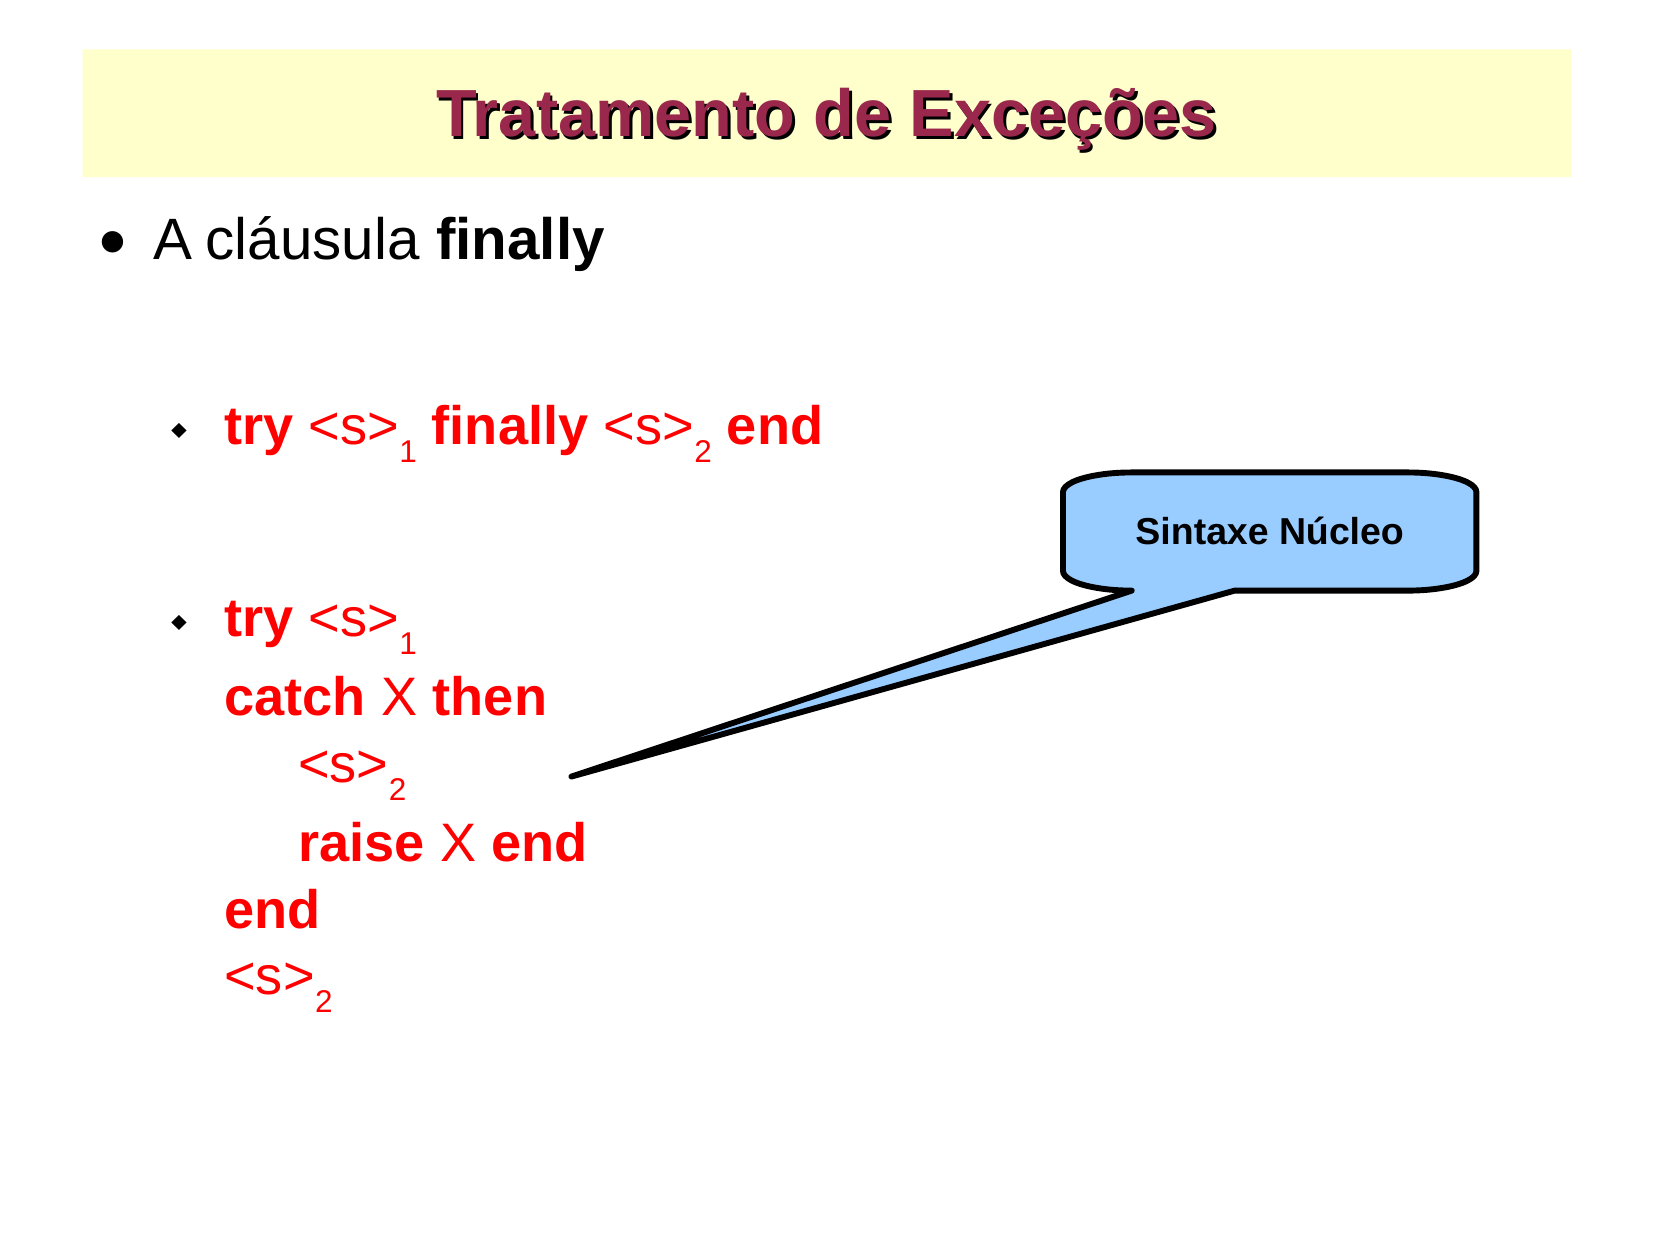

# Tratamento de Exceções
A cláusula finally
try <s>1 finally <s>2 end
try <s>1
catch X then
	<s>2
	raise X end
end
<s>2
Sintaxe Núcleo